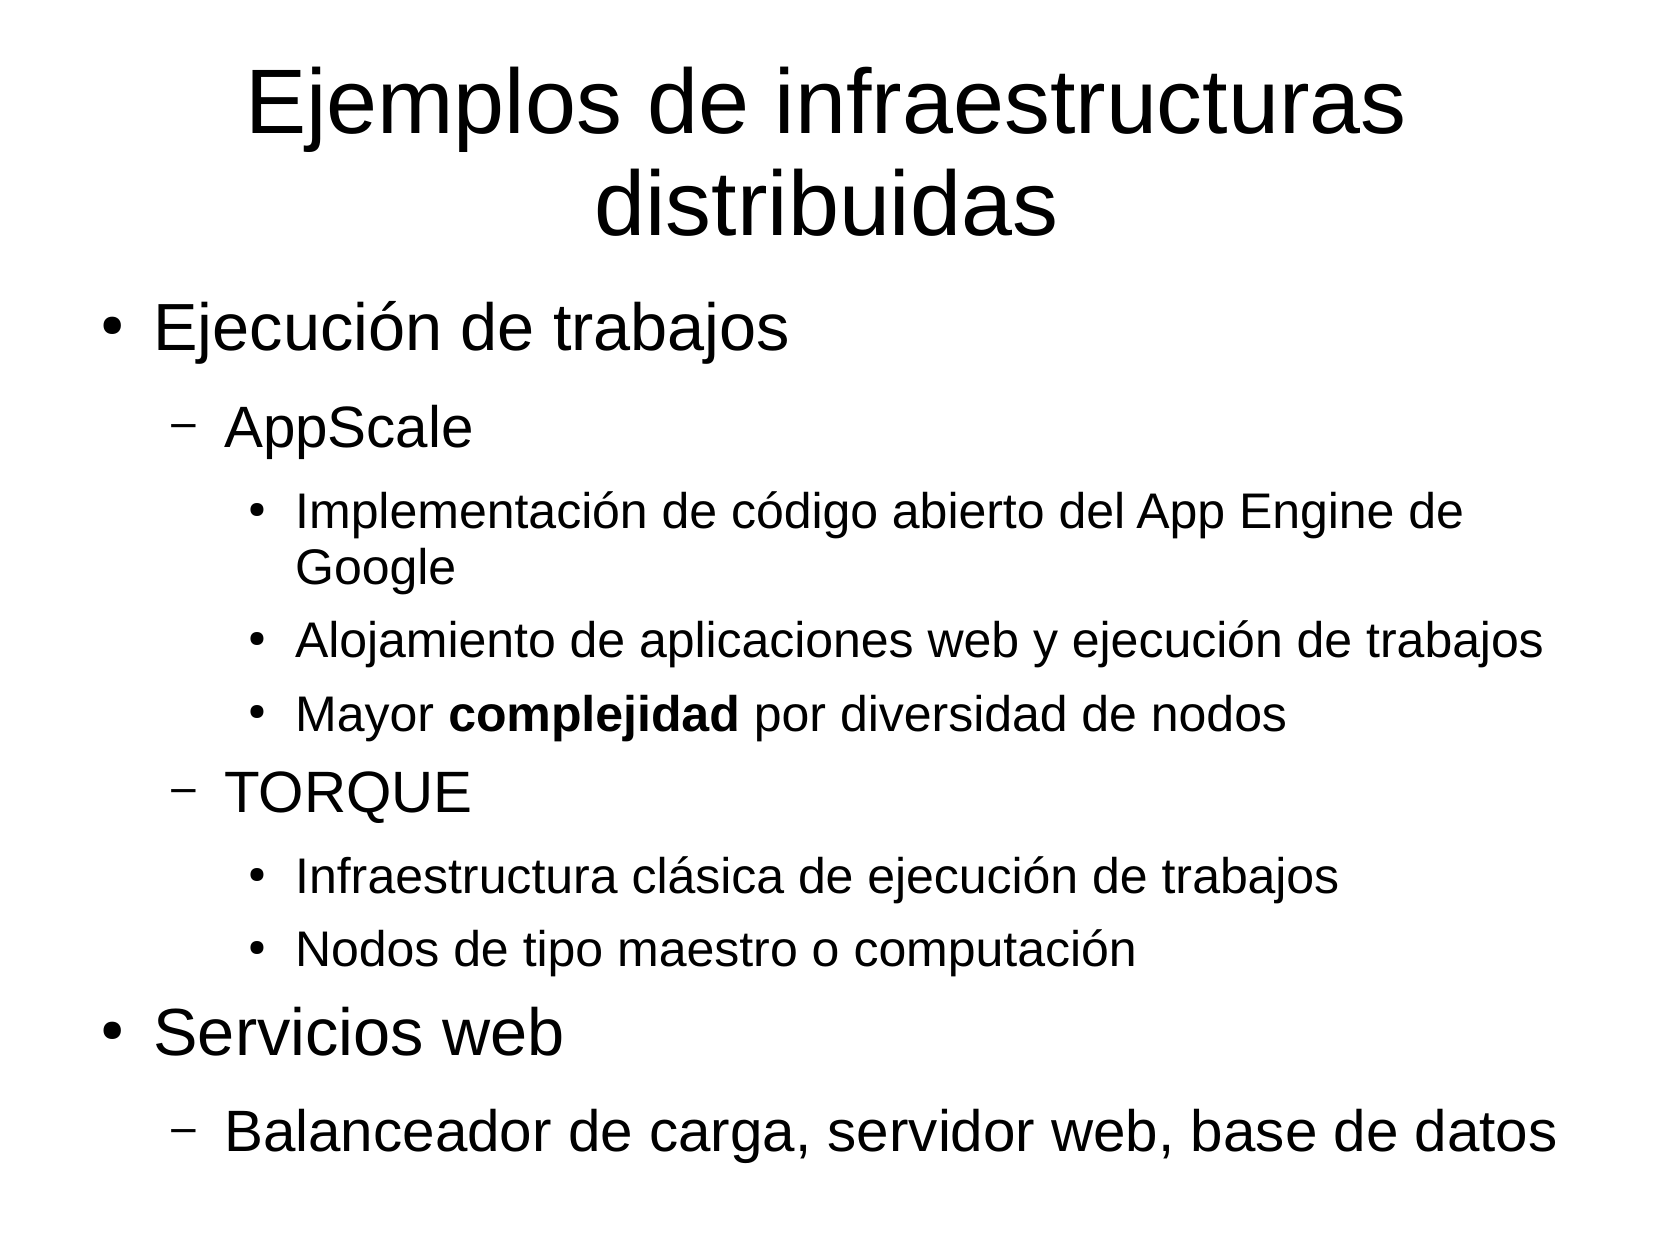

# Ejemplos de infraestructuras distribuidas
Ejecución de trabajos
AppScale
Implementación de código abierto del App Engine de Google
Alojamiento de aplicaciones web y ejecución de trabajos
Mayor complejidad por diversidad de nodos
TORQUE
Infraestructura clásica de ejecución de trabajos
Nodos de tipo maestro o computación
Servicios web
Balanceador de carga, servidor web, base de datos